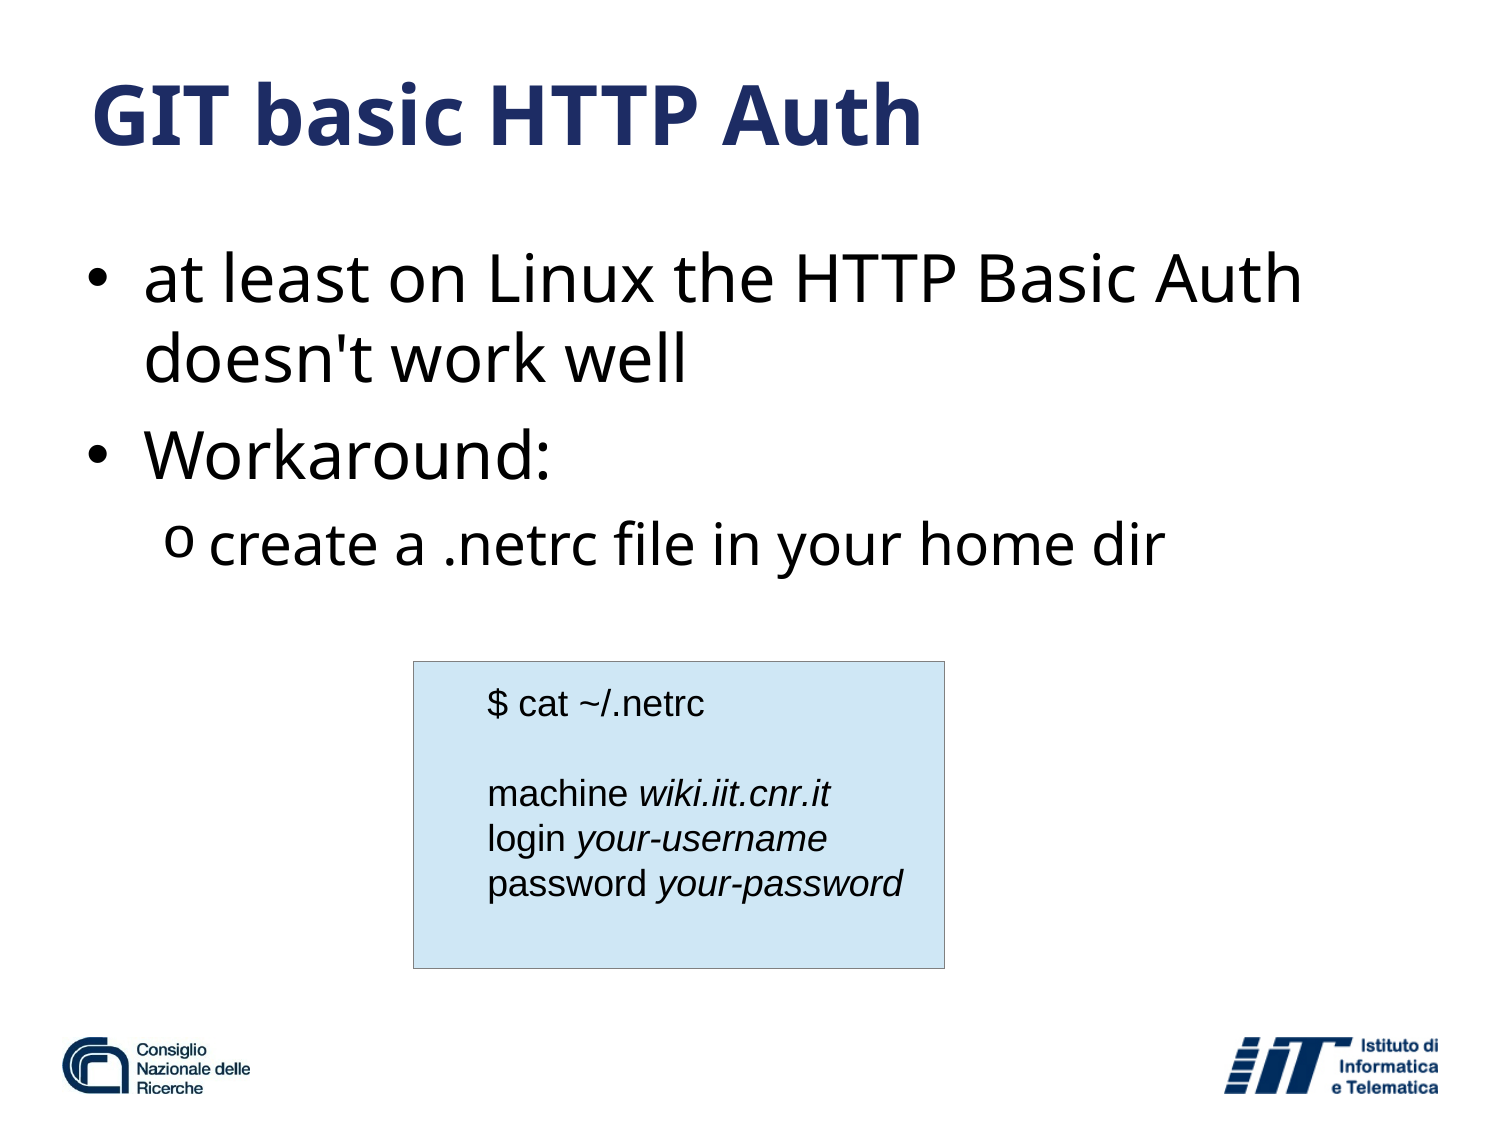

# GIT basic HTTP Auth
at least on Linux the HTTP Basic Auth doesn't work well
Workaround:
create a .netrc file in your home dir
$ cat ~/.netrc
machine wiki.iit.cnr.it
login your-username
password your-password